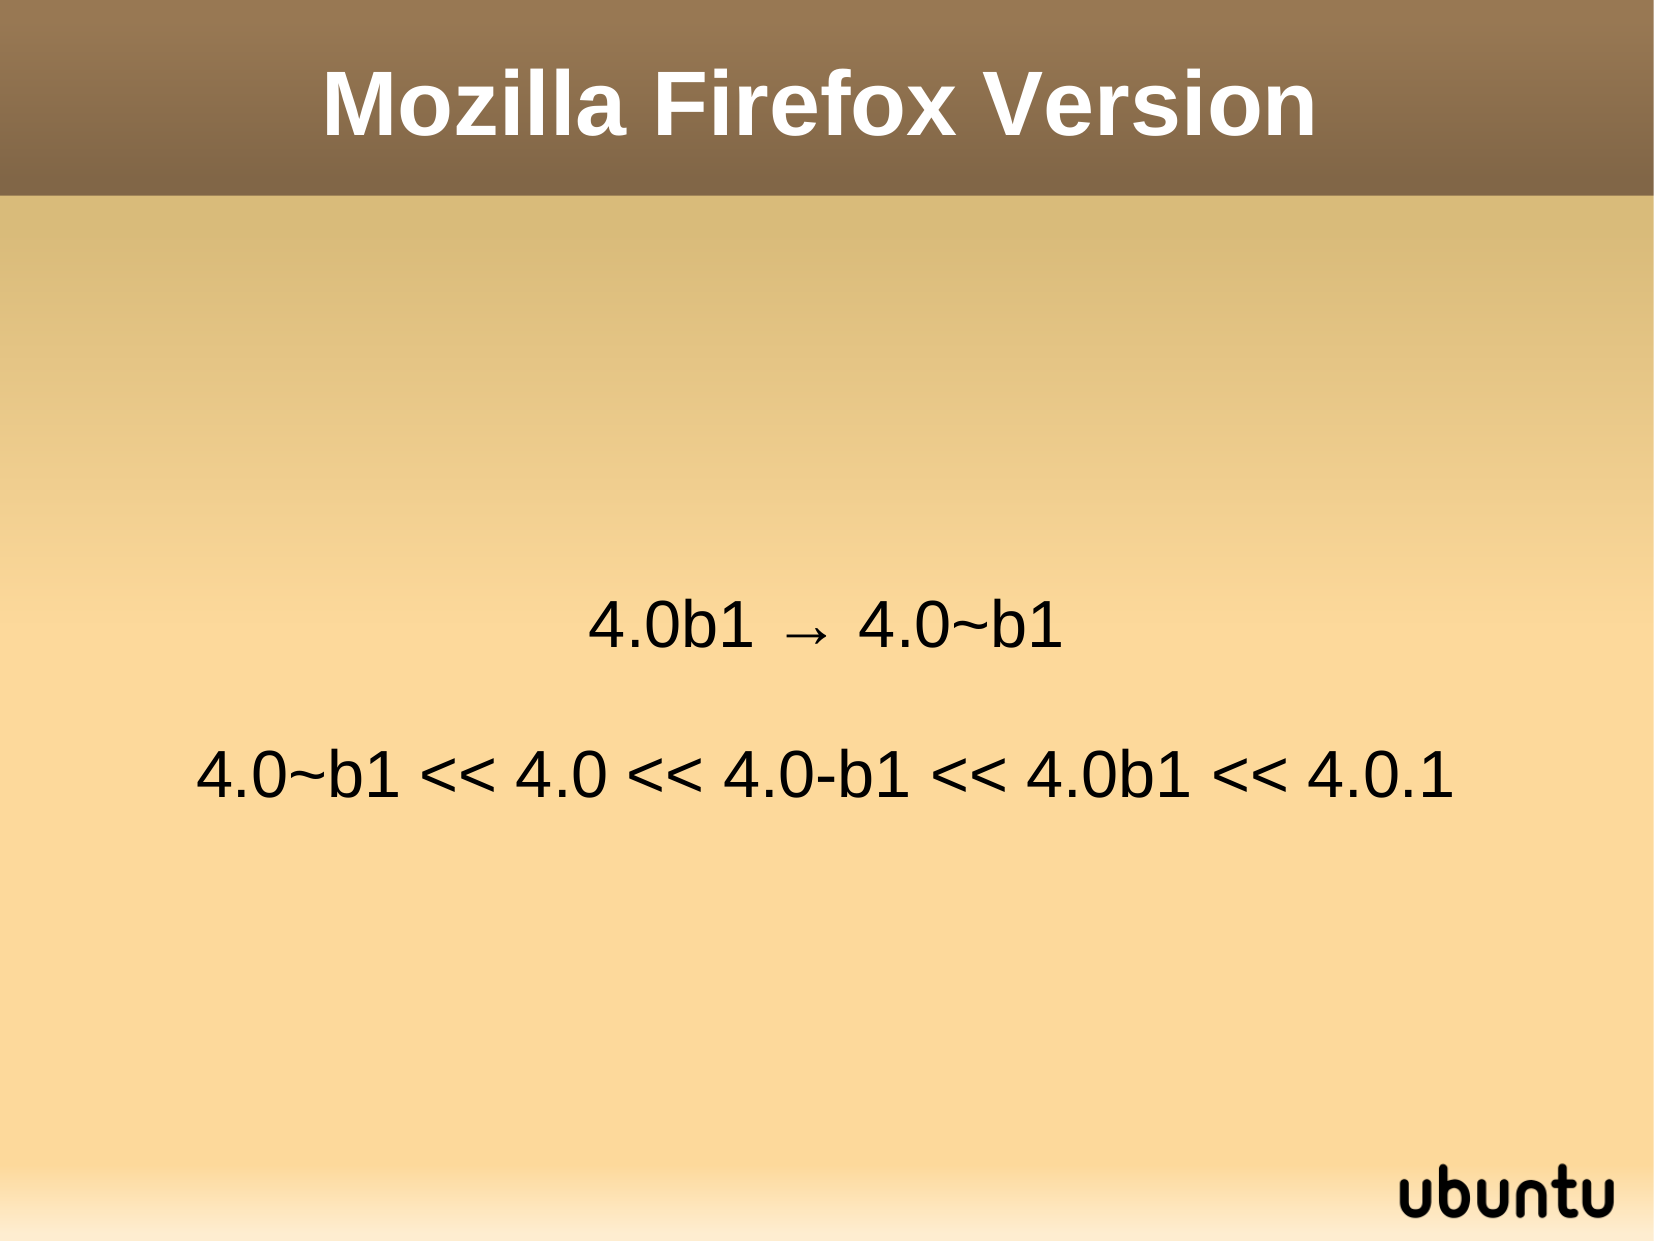

Mozilla Firefox Version
# 4.0b1 → 4.0~b1
4.0~b1 << 4.0 << 4.0-b1 << 4.0b1 << 4.0.1